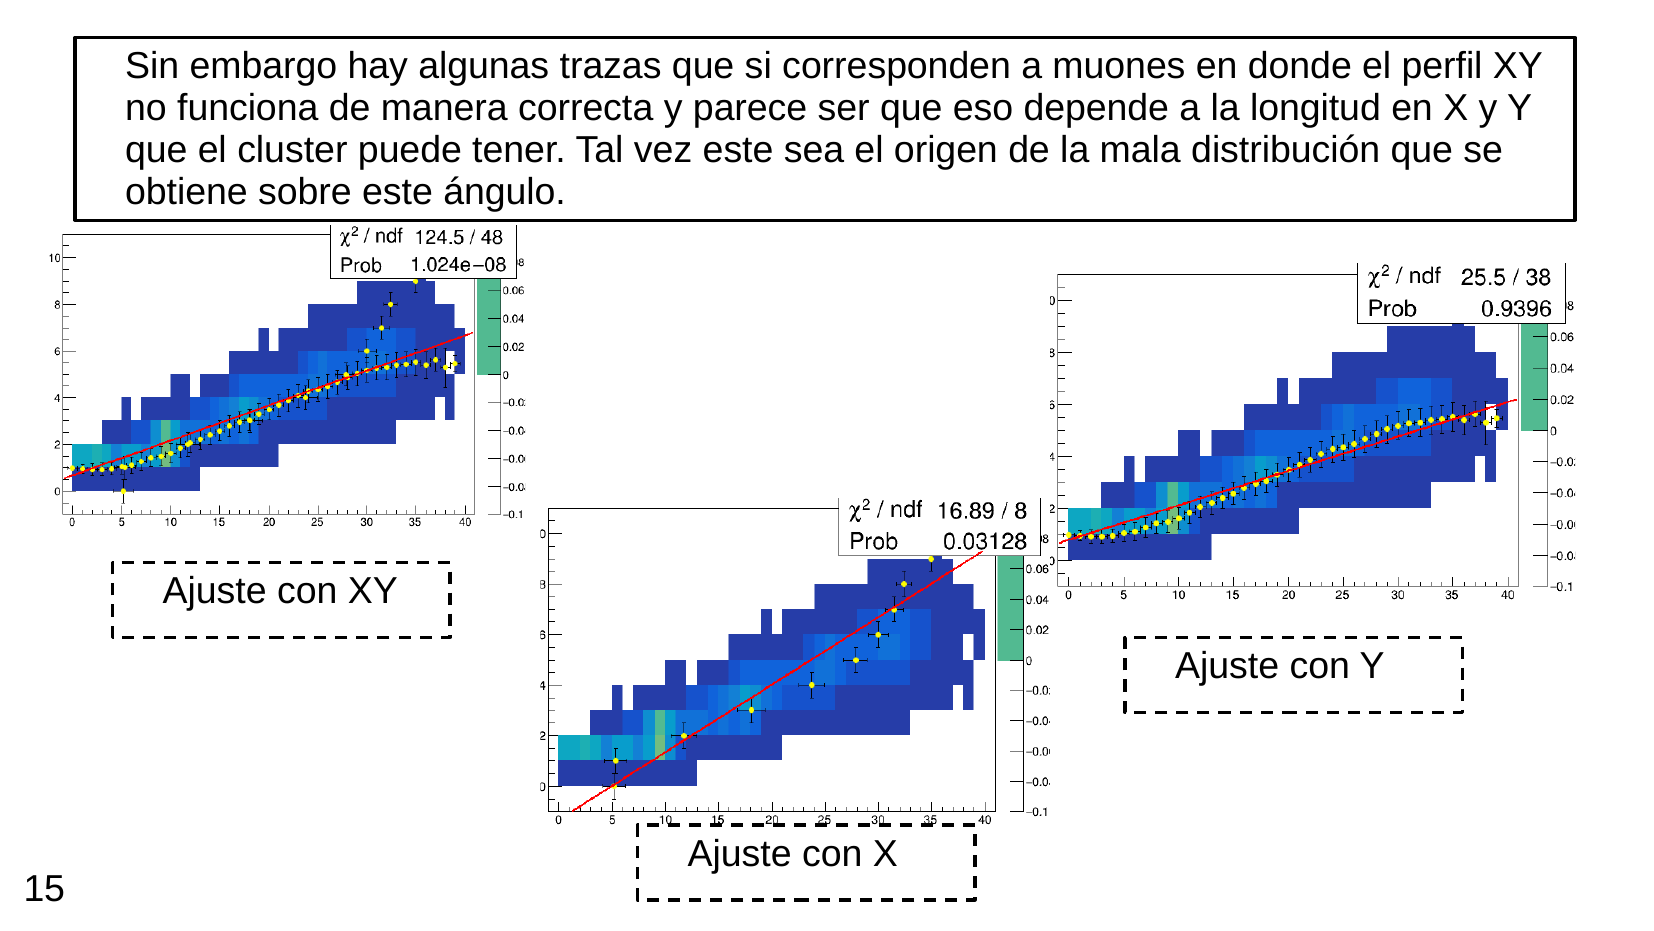

Sin embargo hay algunas trazas que si corresponden a muones en donde el perfil XY no funciona de manera correcta y parece ser que eso depende a la longitud en X y Y que el cluster puede tener. Tal vez este sea el origen de la mala distribución que se obtiene sobre este ángulo.
Ajuste con XY
Ajuste con Y
Ajuste con X